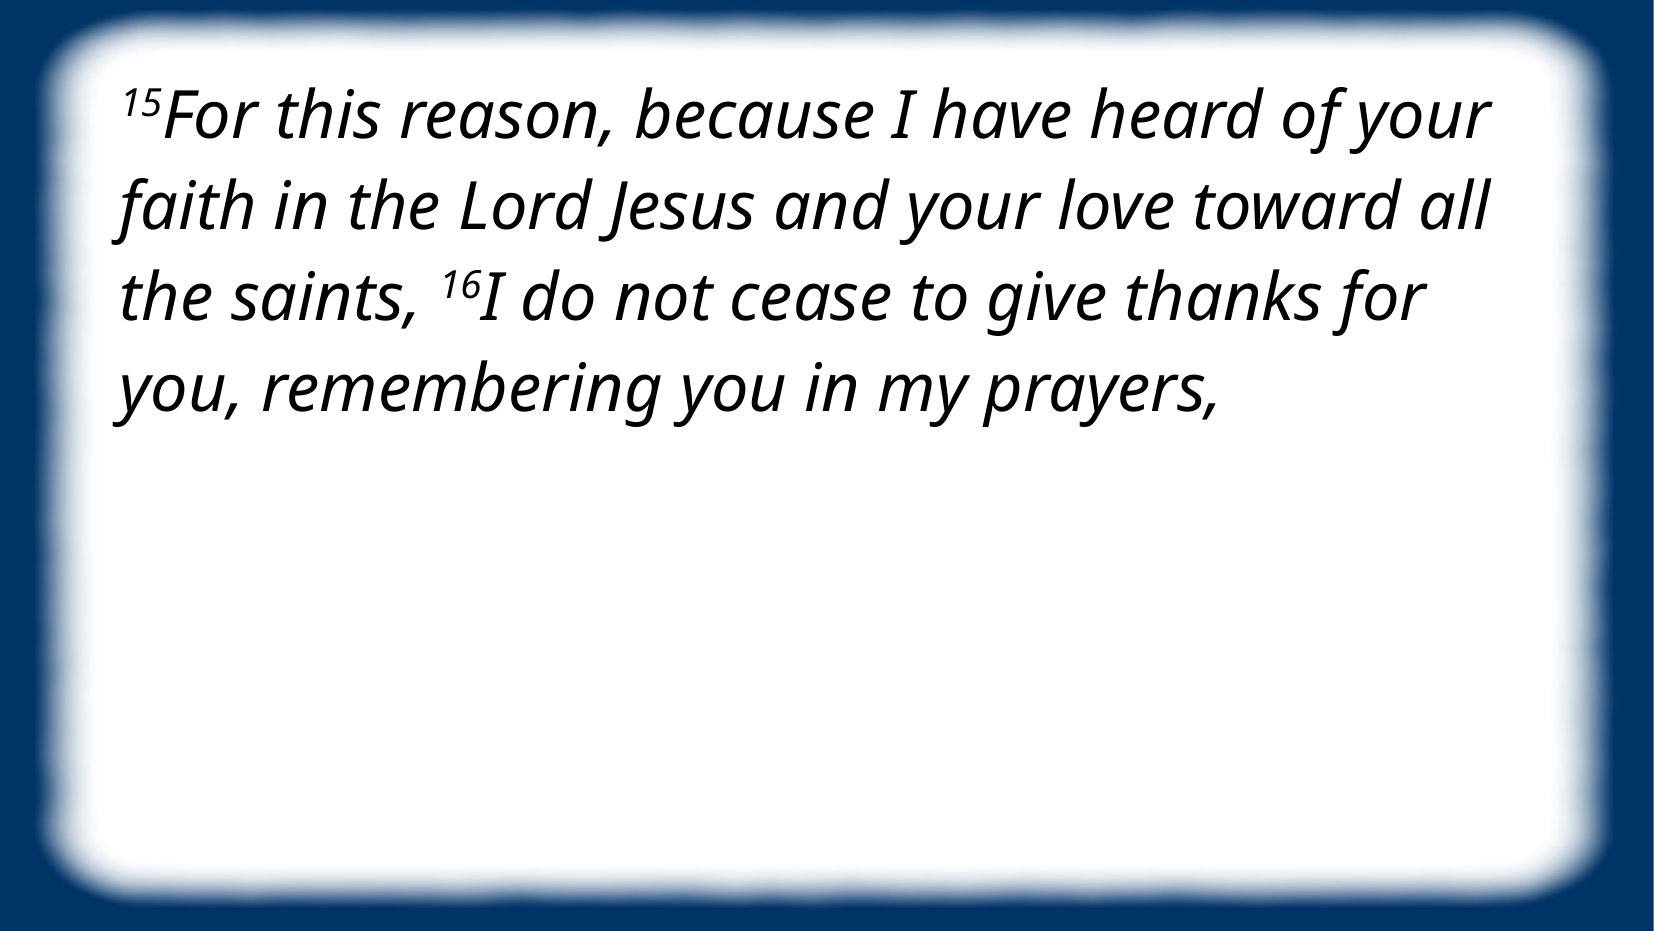

15For this reason, because I have heard of your faith in the Lord Jesus and your love toward all the saints, 16I do not cease to give thanks for you, remembering you in my prayers,